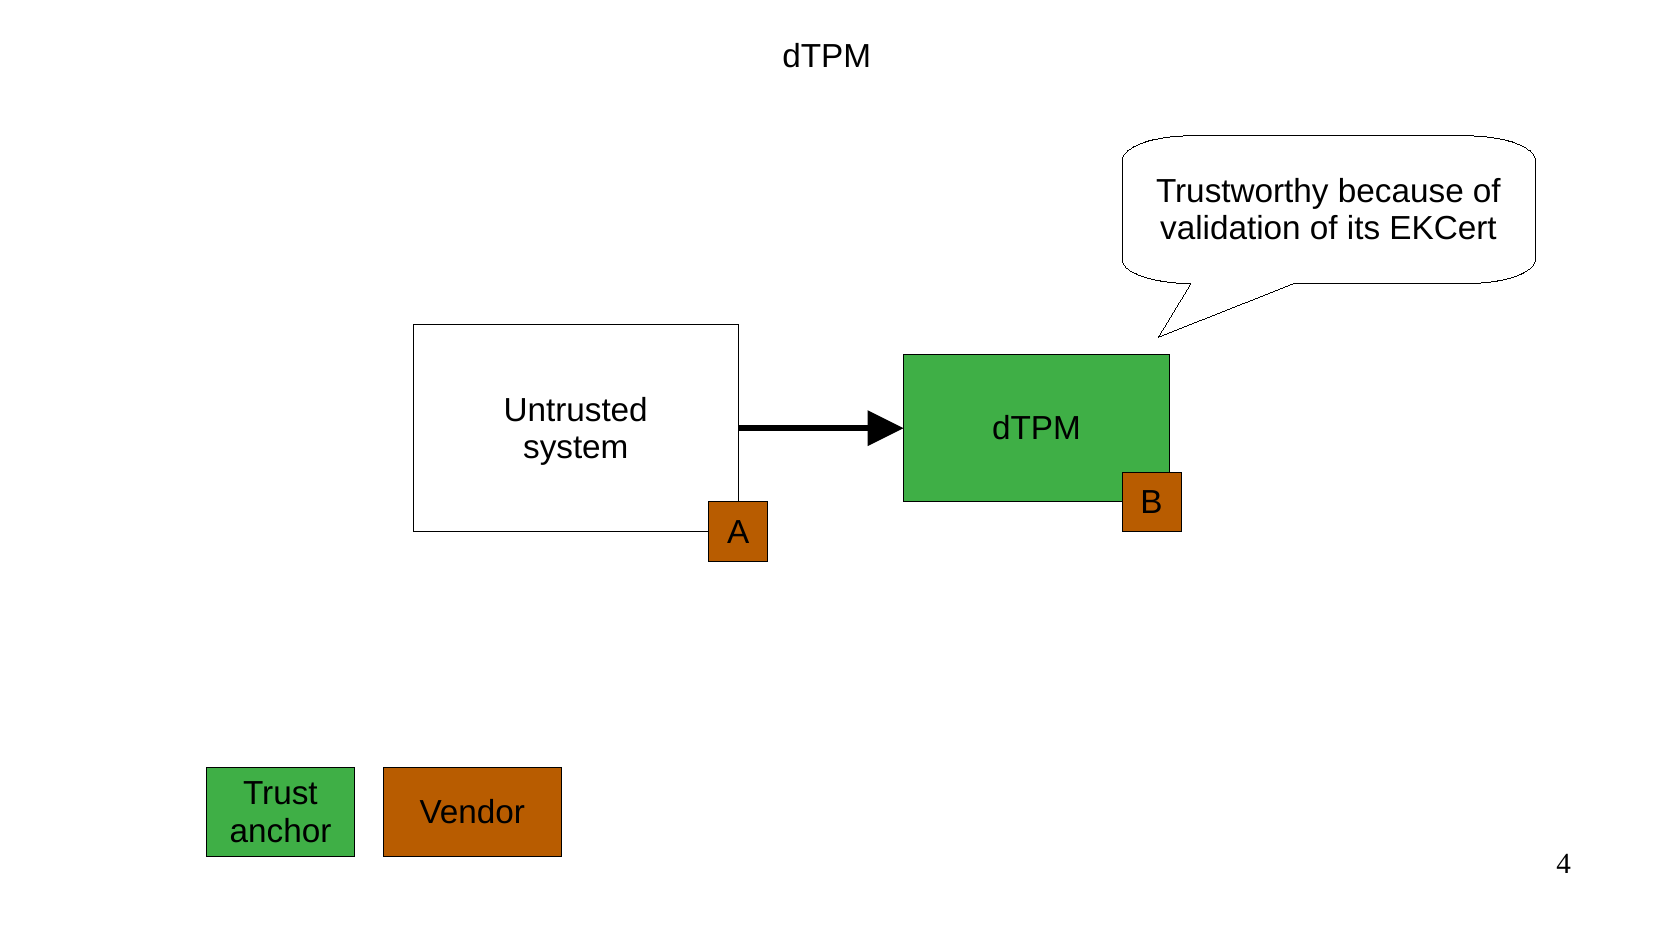

dTPM
Trustworthy because of validation of its EKCert
Untrusted
system
dTPM
B
A
Trust anchor
Vendor
4